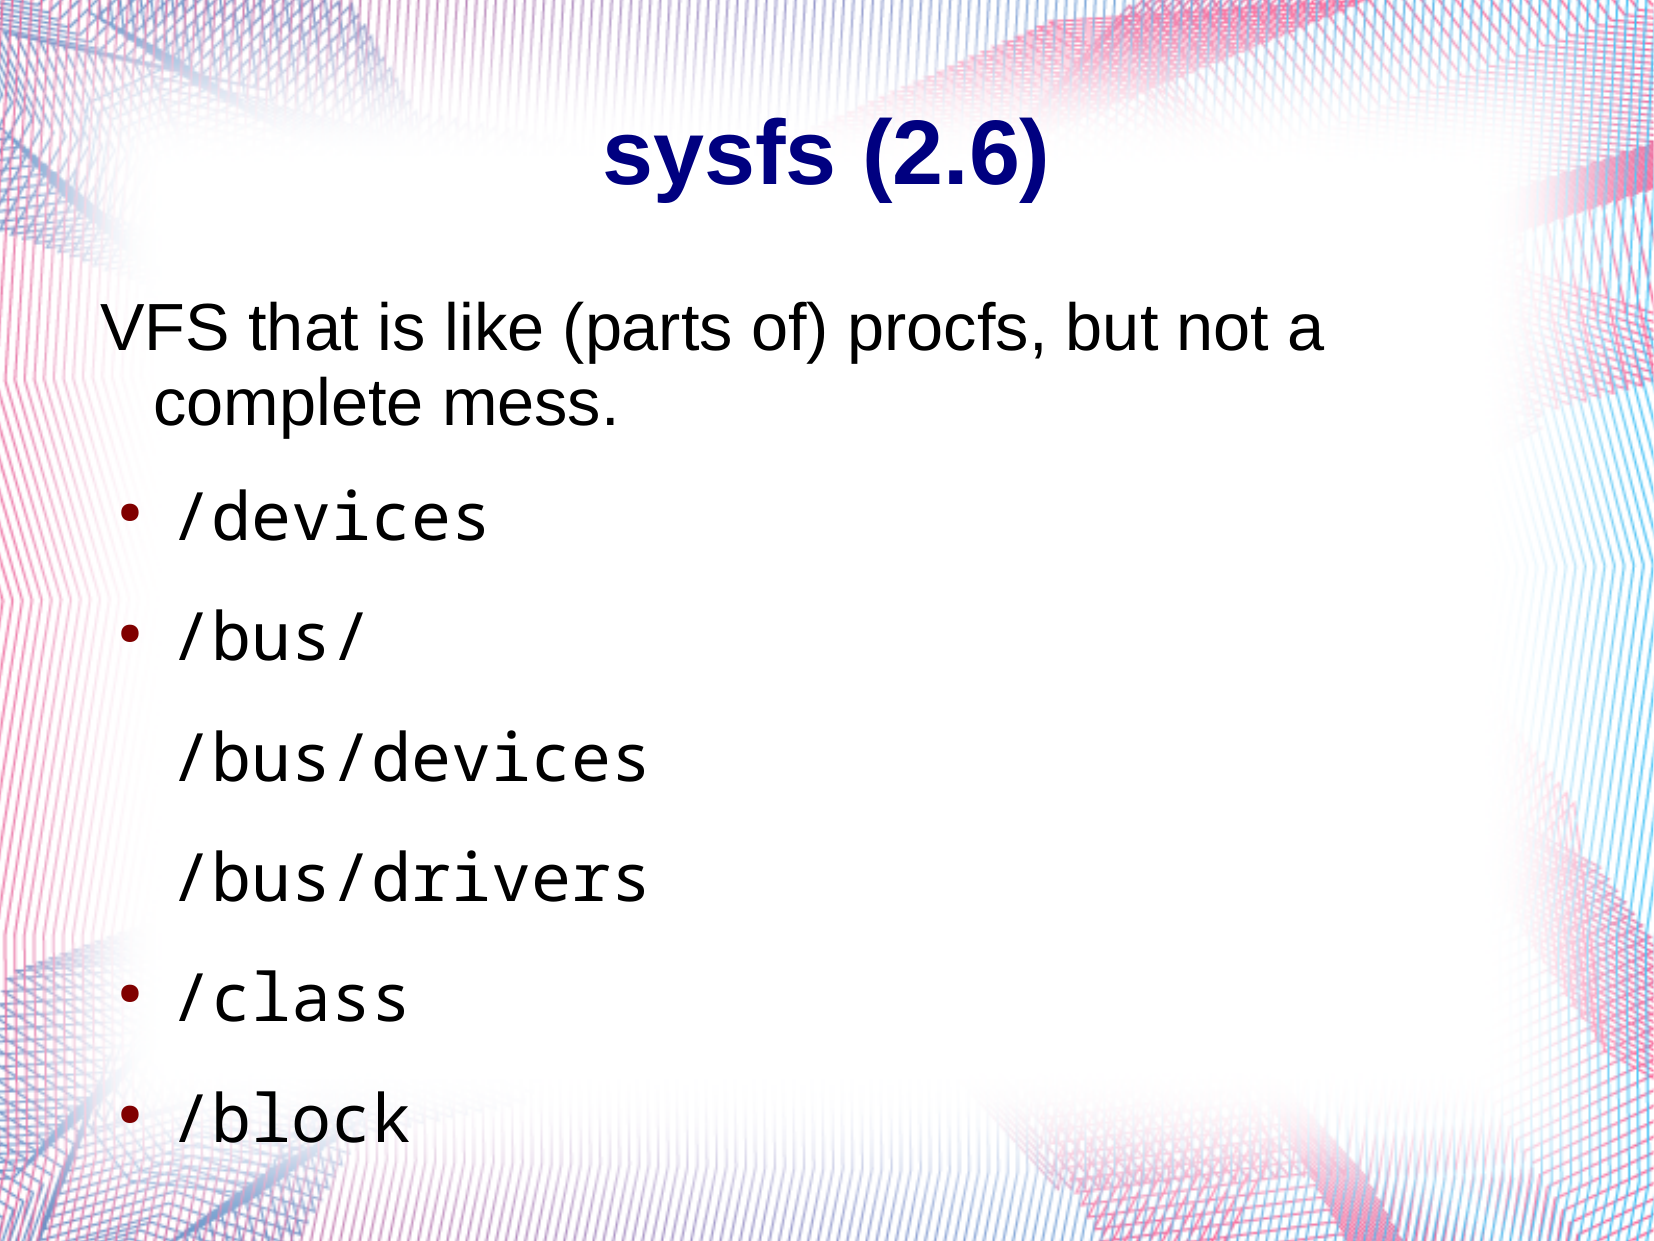

# sysfs (2.6)
VFS that is like (parts of) procfs, but not a complete mess.
/devices
/bus/
/bus/devices
/bus/drivers
/class
/block